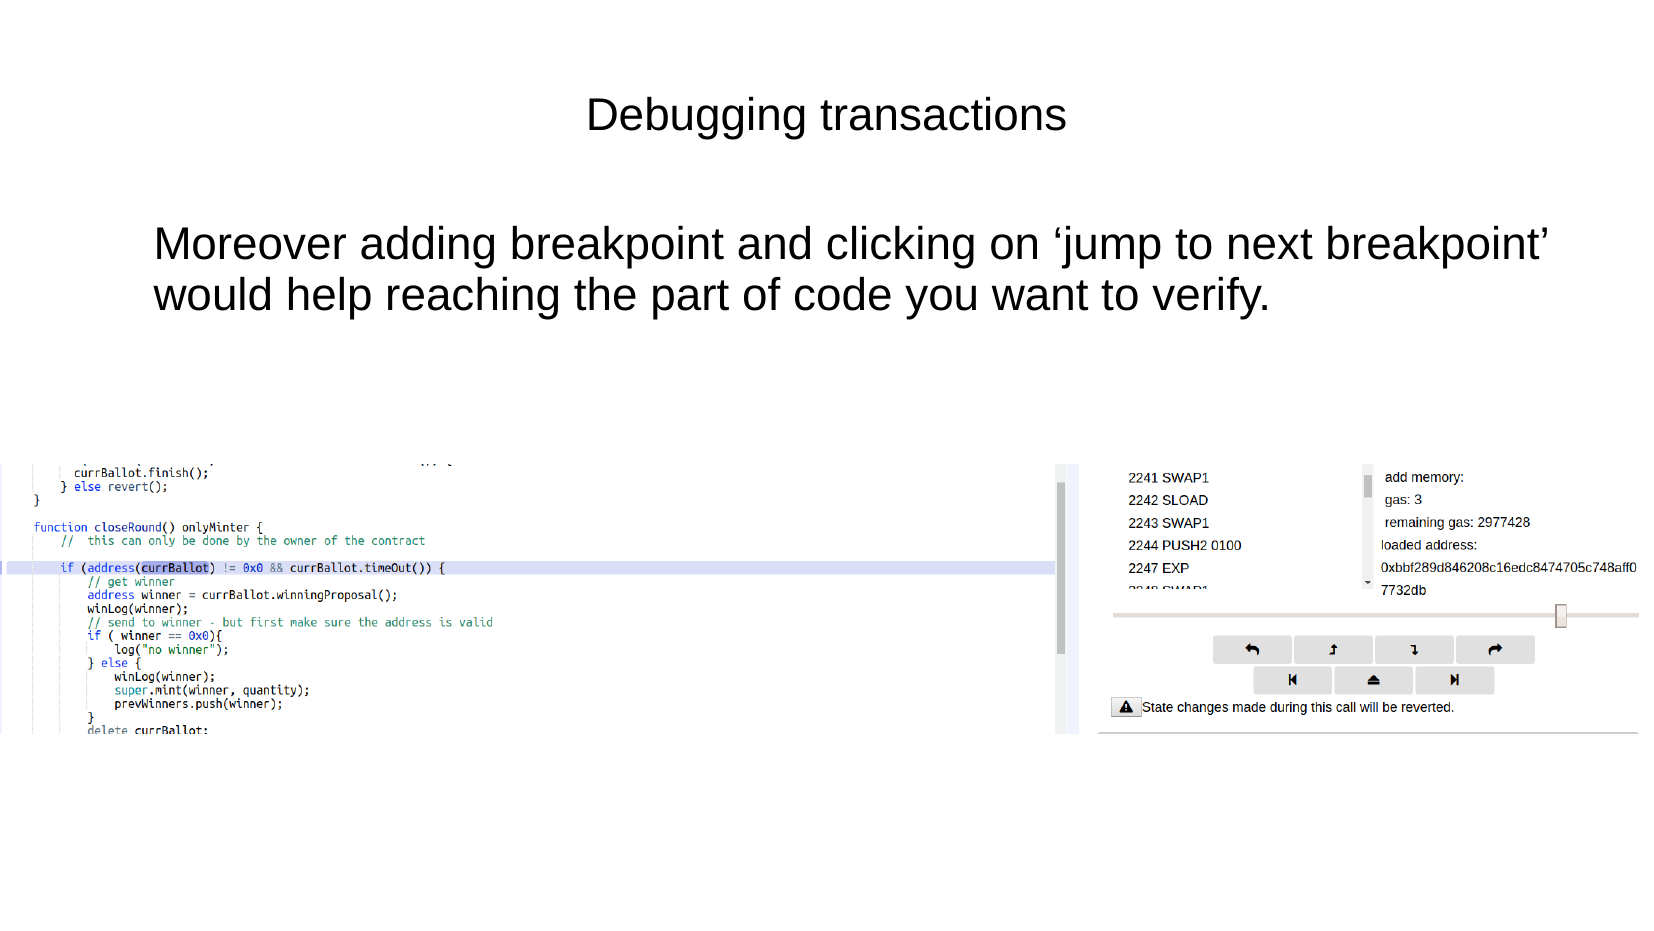

# Debugging transactions
Moreover adding breakpoint and clicking on ‘jump to next breakpoint’ would help reaching the part of code you want to verify.